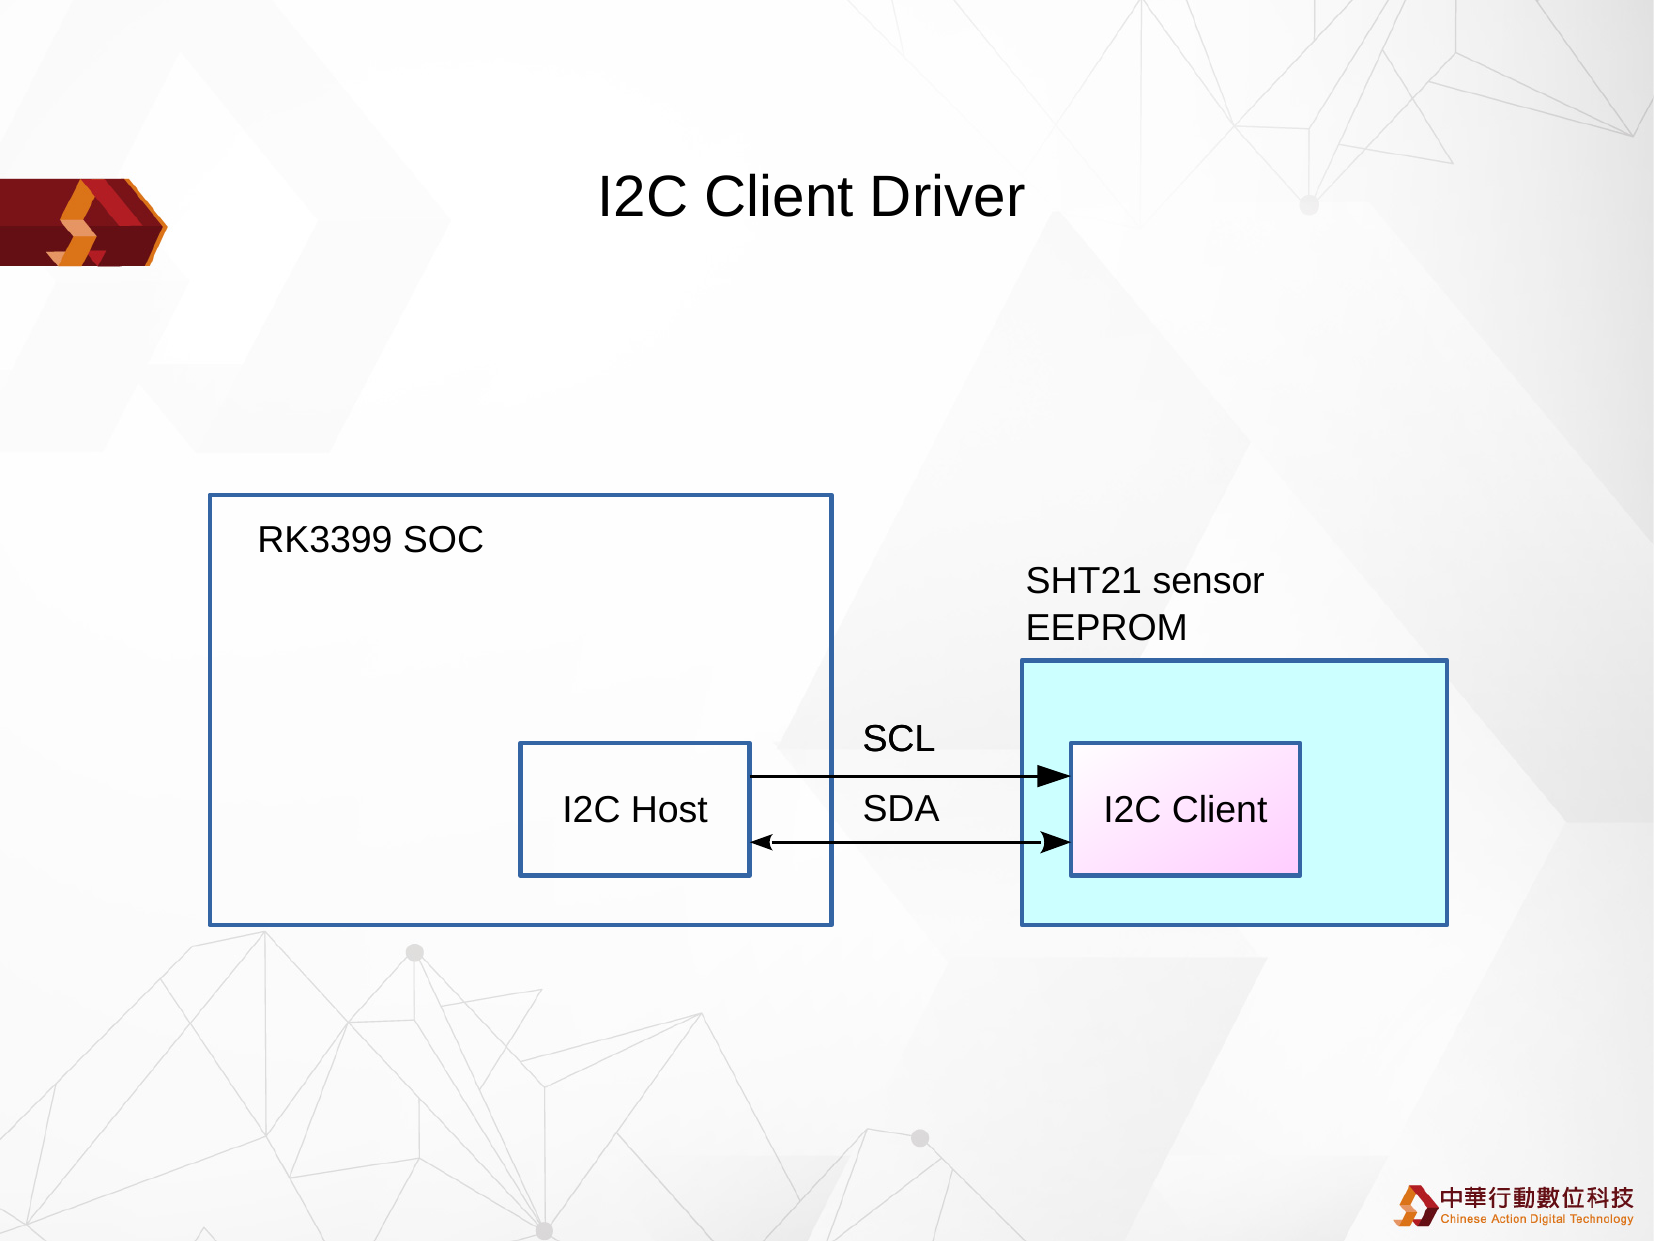

# I2C Client Driver
RK3399 SOC
SHT21 sensor
EEPROM
SCL
SCL
I2C Host
I2C Client
SDA